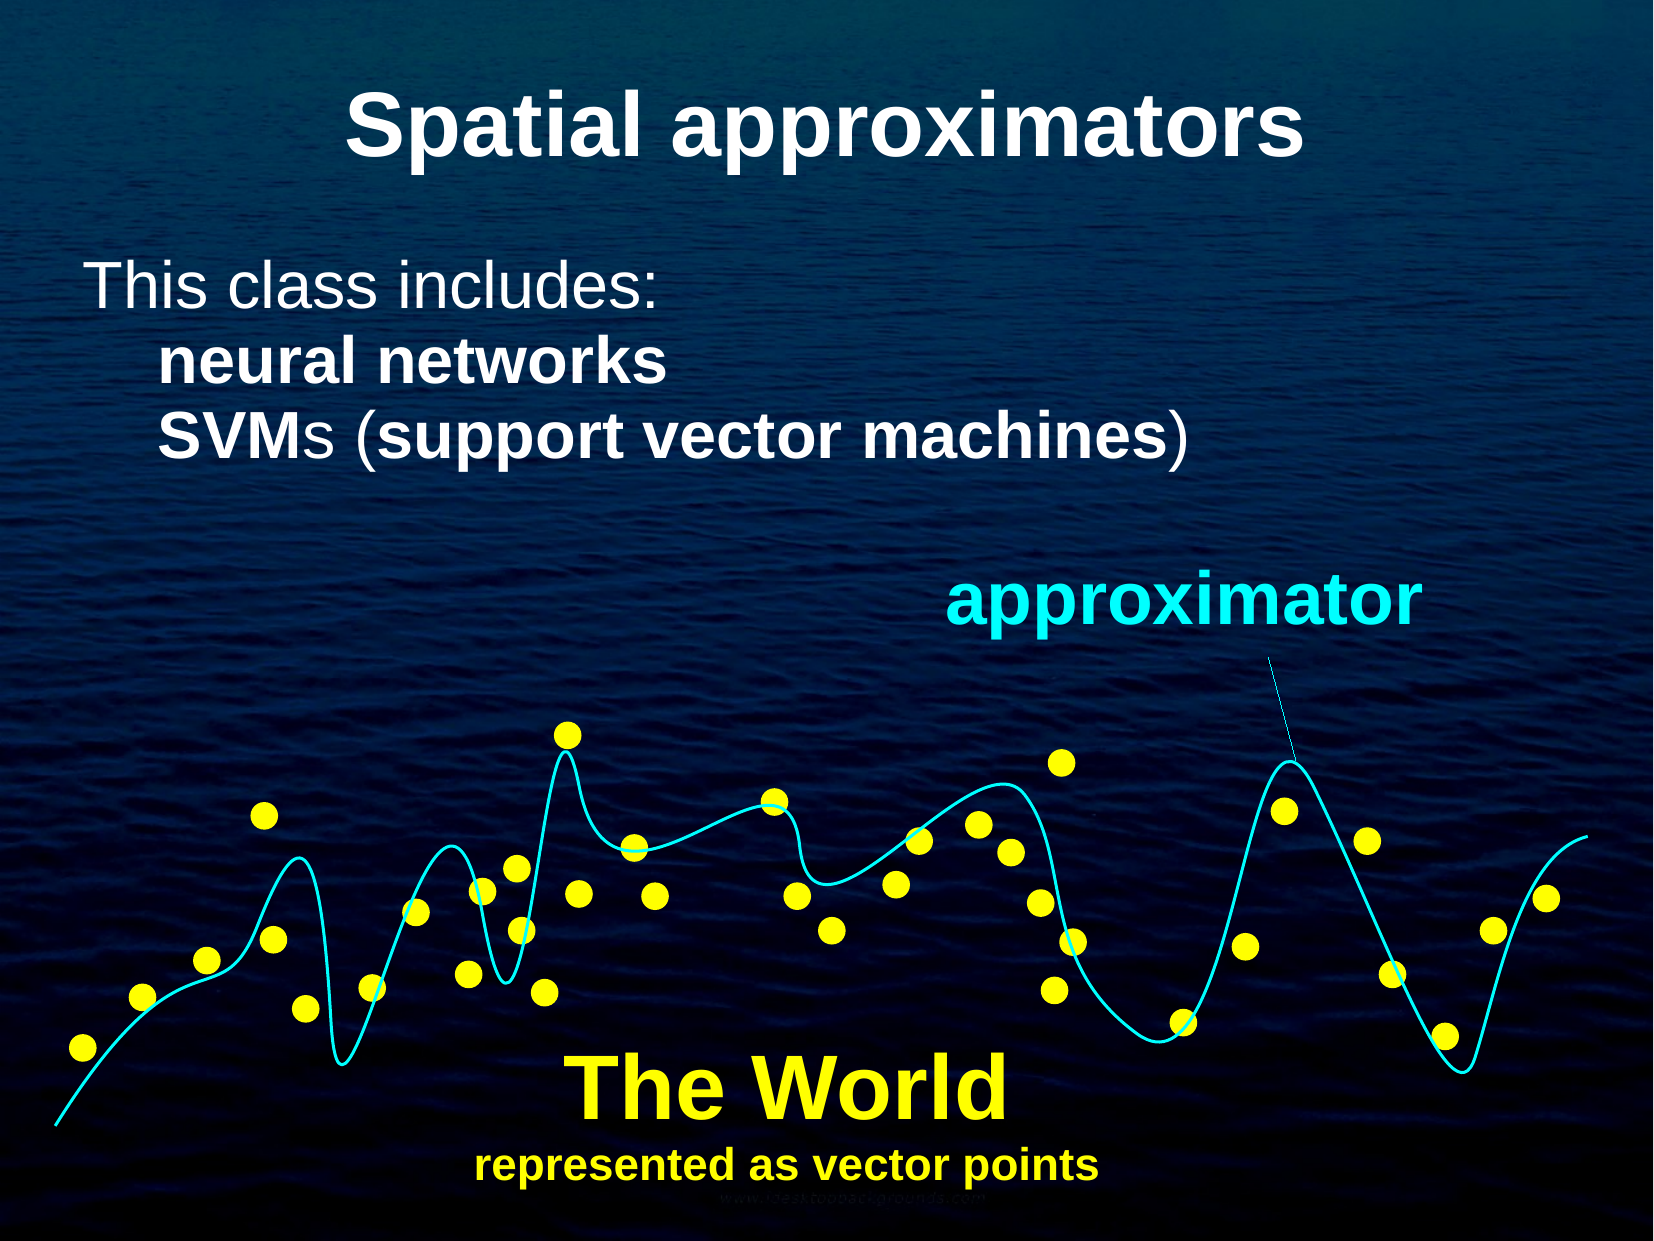

# Spatial approximators
This class includes:
	neural networks
	SVMs (support vector machines)
approximator
The World
represented as vector points